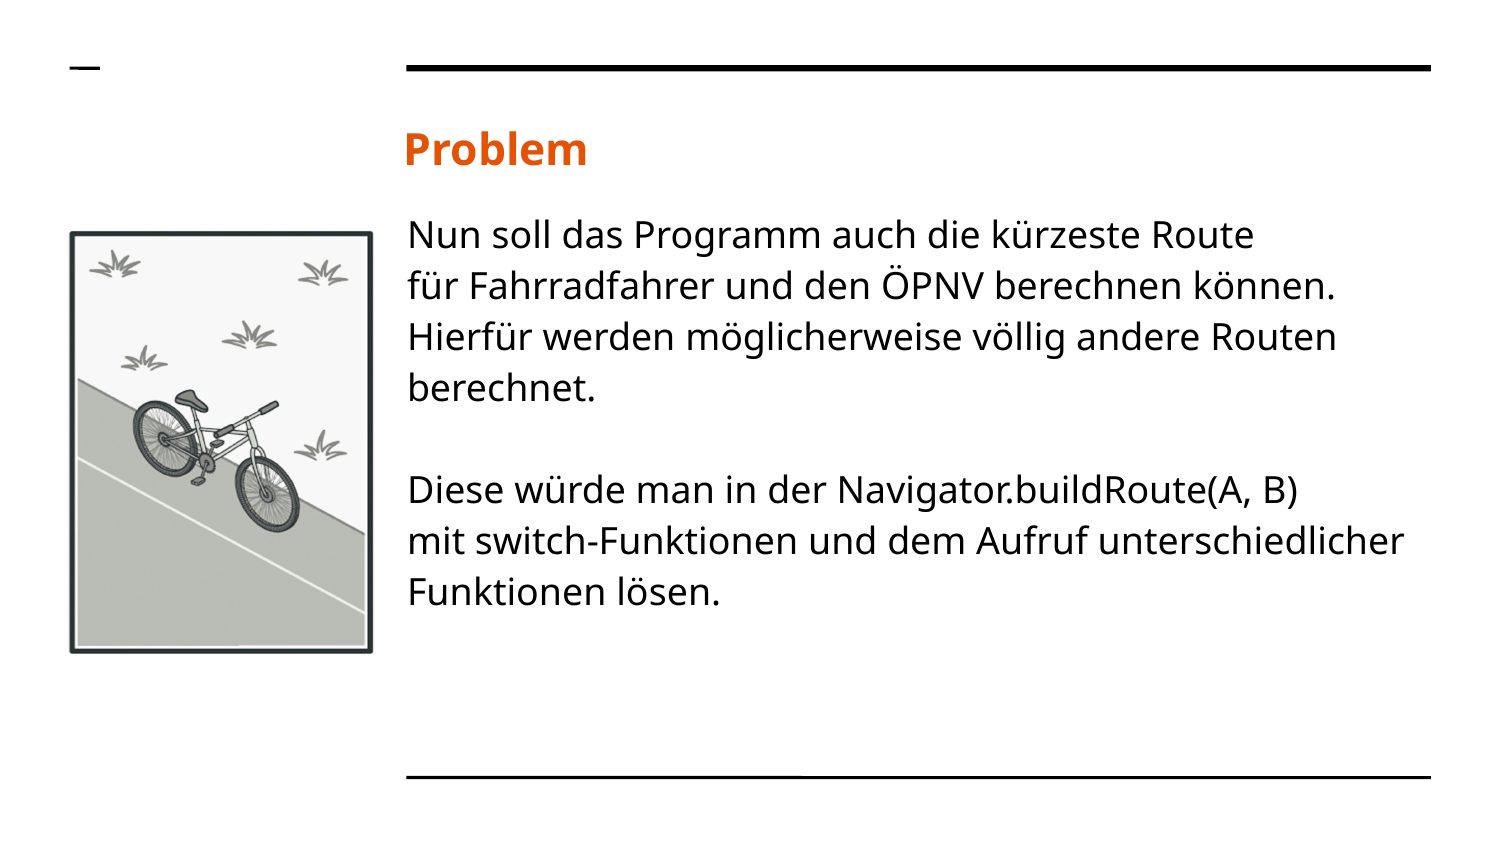

# Problem
Nun soll das Programm auch die kürzeste Route
für Fahrradfahrer und den ÖPNV berechnen können.
Hierfür werden möglicherweise völlig andere Routen berechnet.
Diese würde man in der Navigator.buildRoute(A, B)
mit switch-Funktionen und dem Aufruf unterschiedlicher Funktionen lösen.